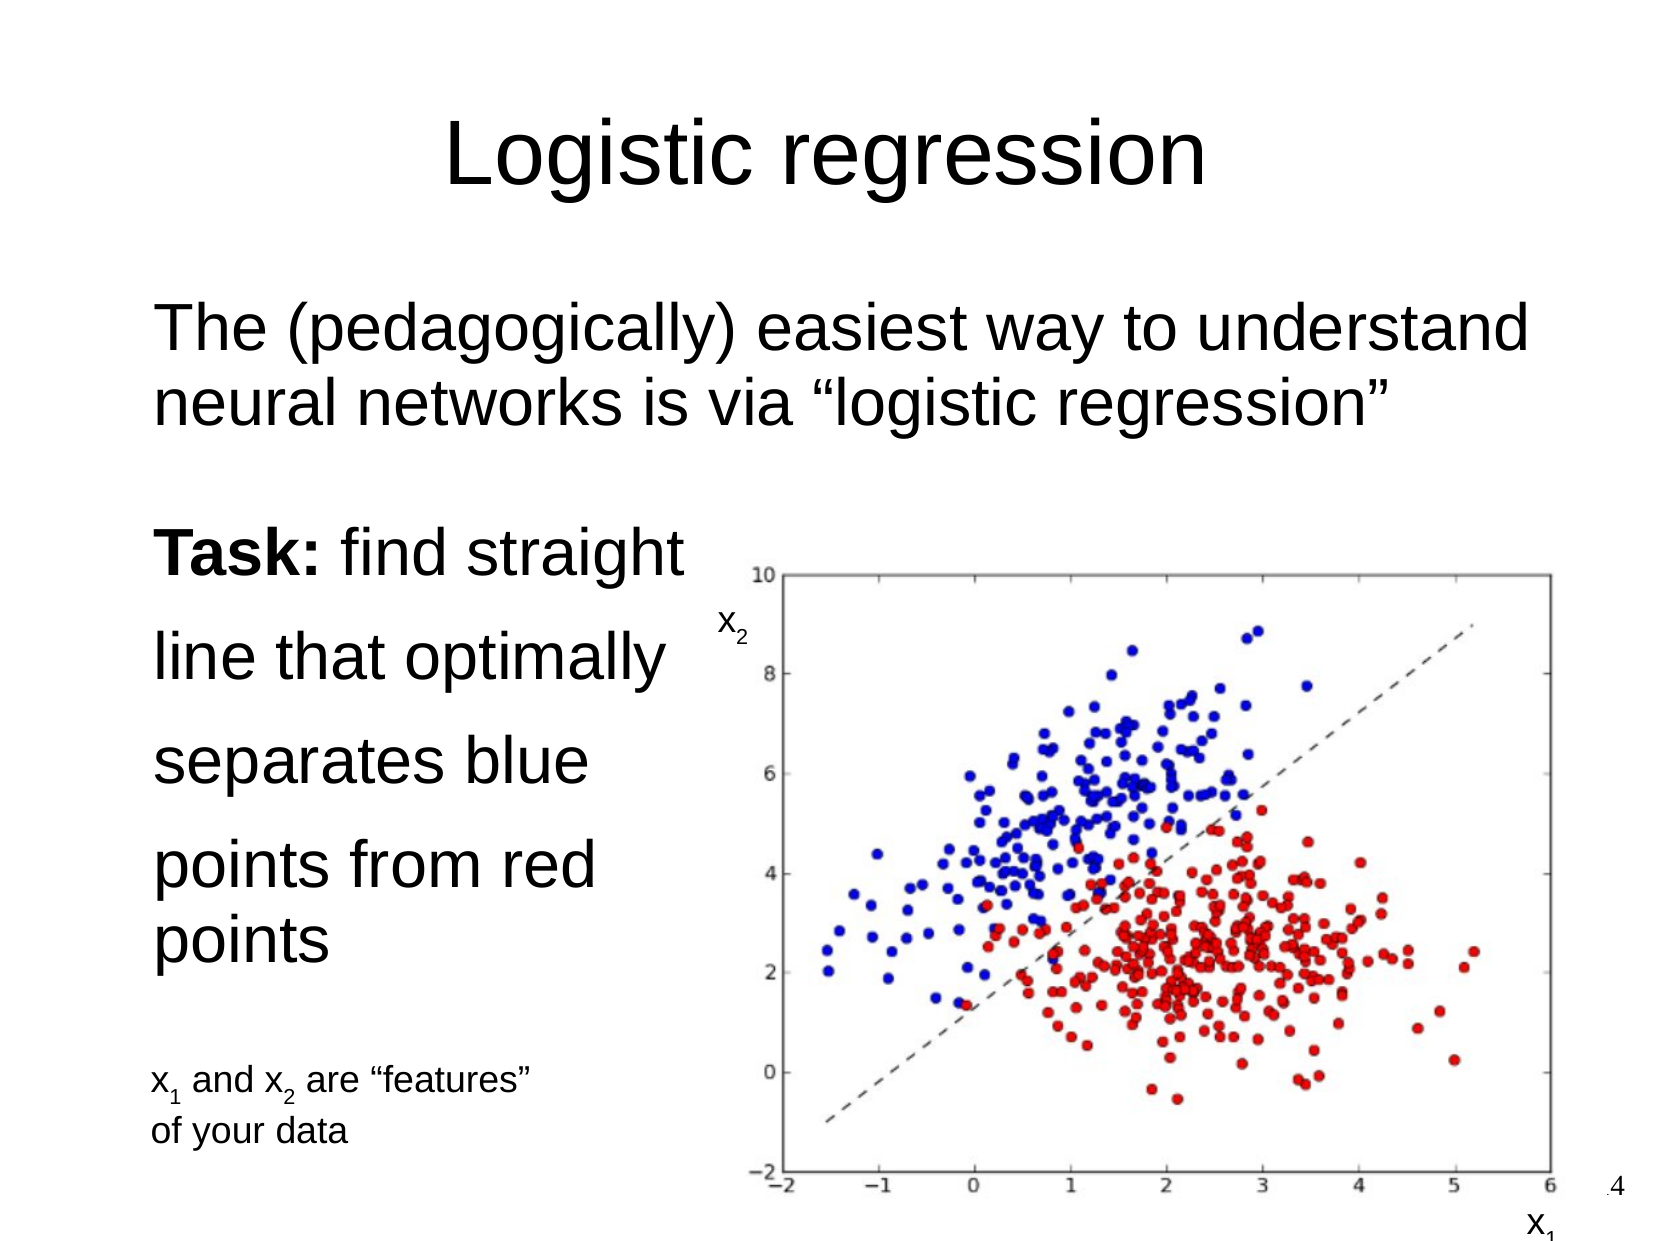

# Logistic regression
The (pedagogically) easiest way to understand neural networks is via “logistic regression”
Task: find straight
line that optimally
separates blue
points from red
points
x2
x1 and x2 are “features”
of your data
14
x1